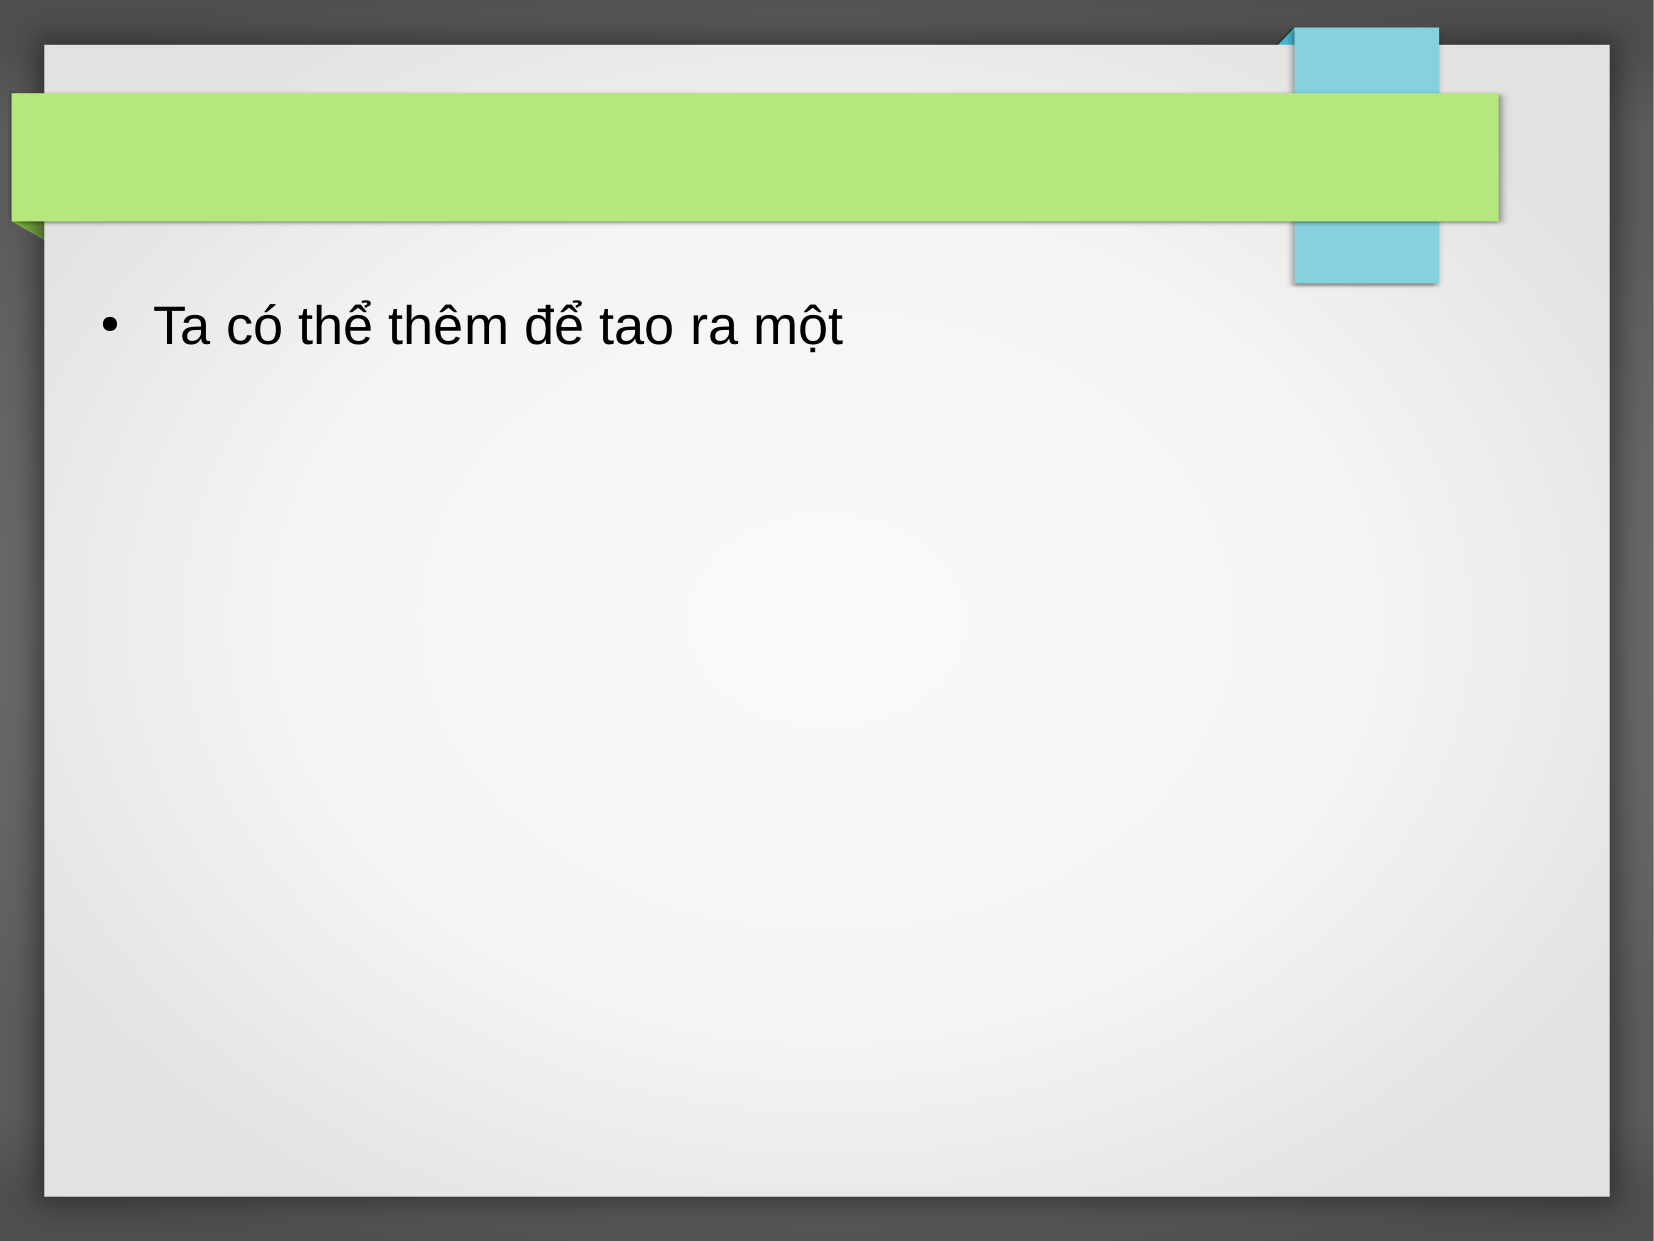

#
Ta có thể thêm để tao ra một